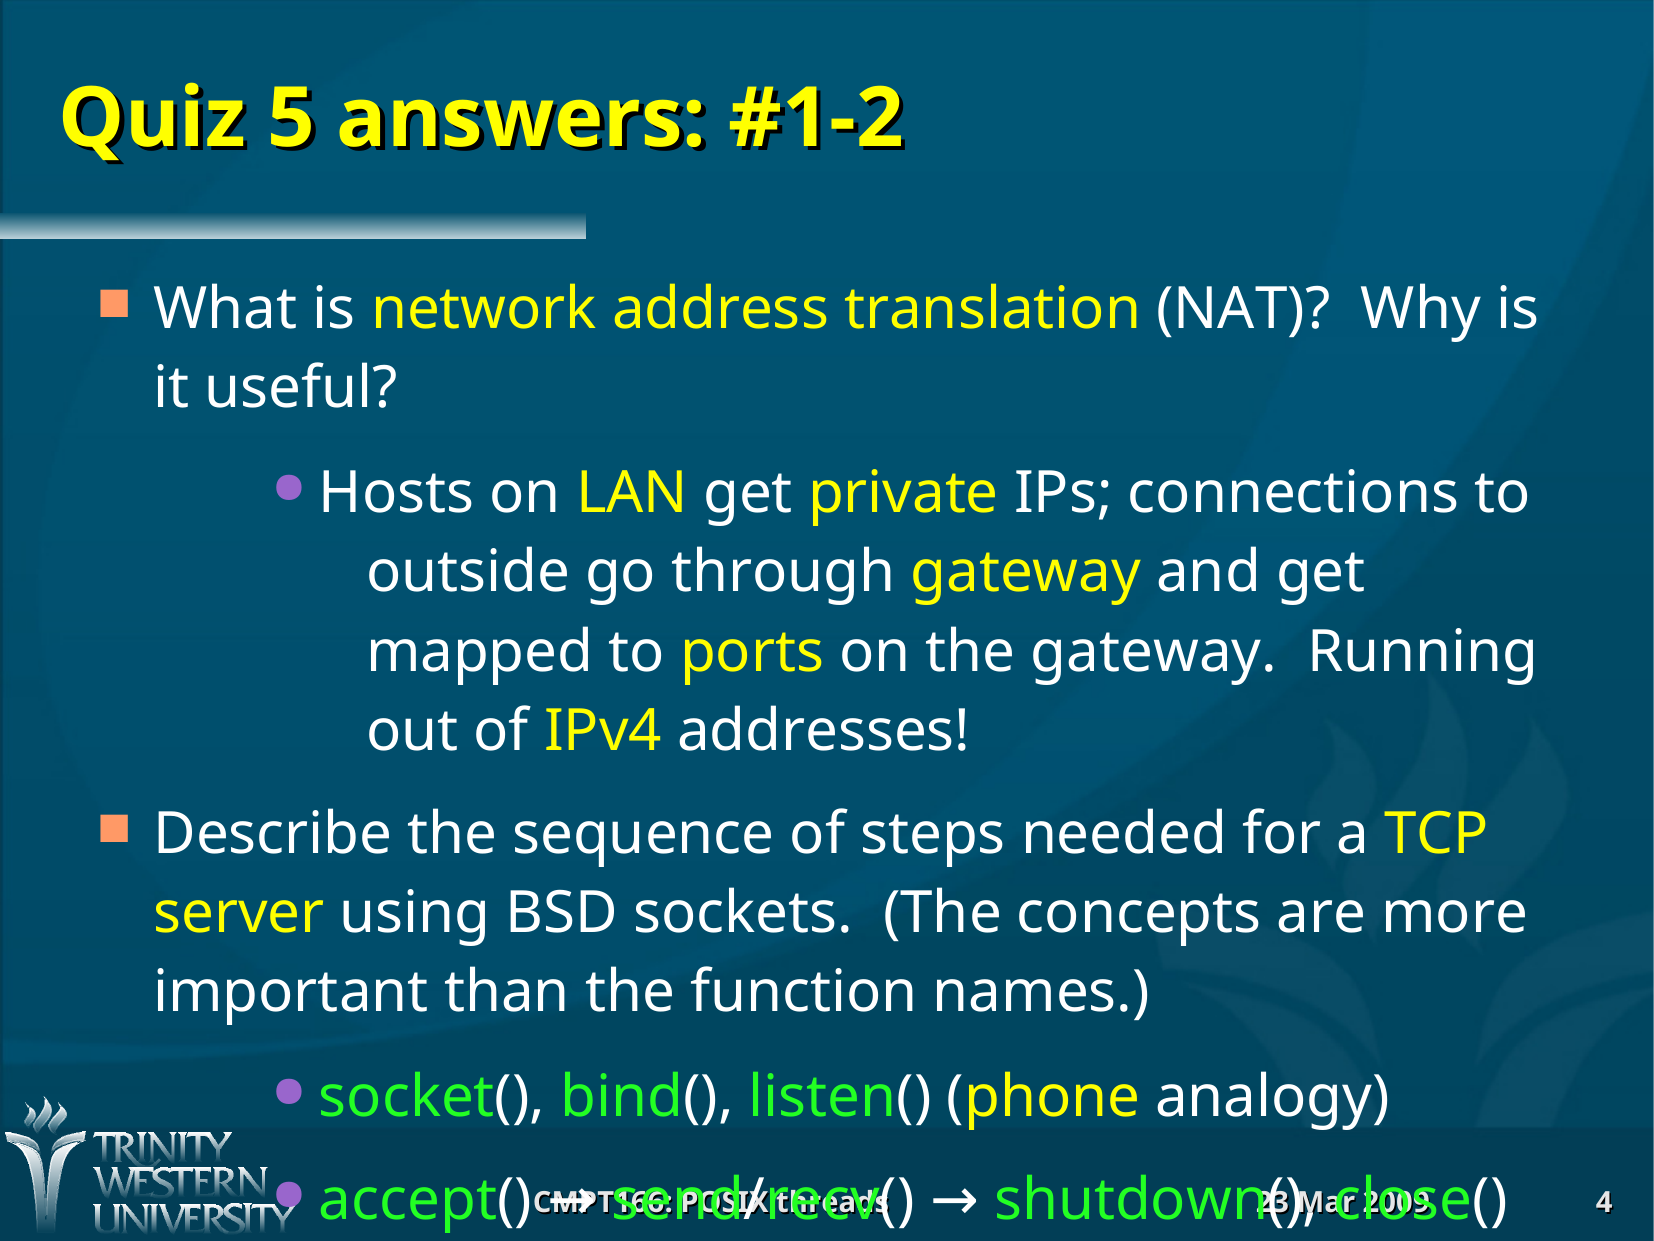

# Quiz 5 answers: #1-2
What is network address translation (NAT)? Why is it useful?
Hosts on LAN get private IPs; connections to outside go through gateway and get mapped to ports on the gateway. Running out of IPv4 addresses!
Describe the sequence of steps needed for a TCP server using BSD sockets. (The concepts are more important than the function names.)
socket(), bind(), listen() (phone analogy)
accept() → send/recv() → shutdown(), close()
CMPT166: POSIX threads
23 Mar 2009
4